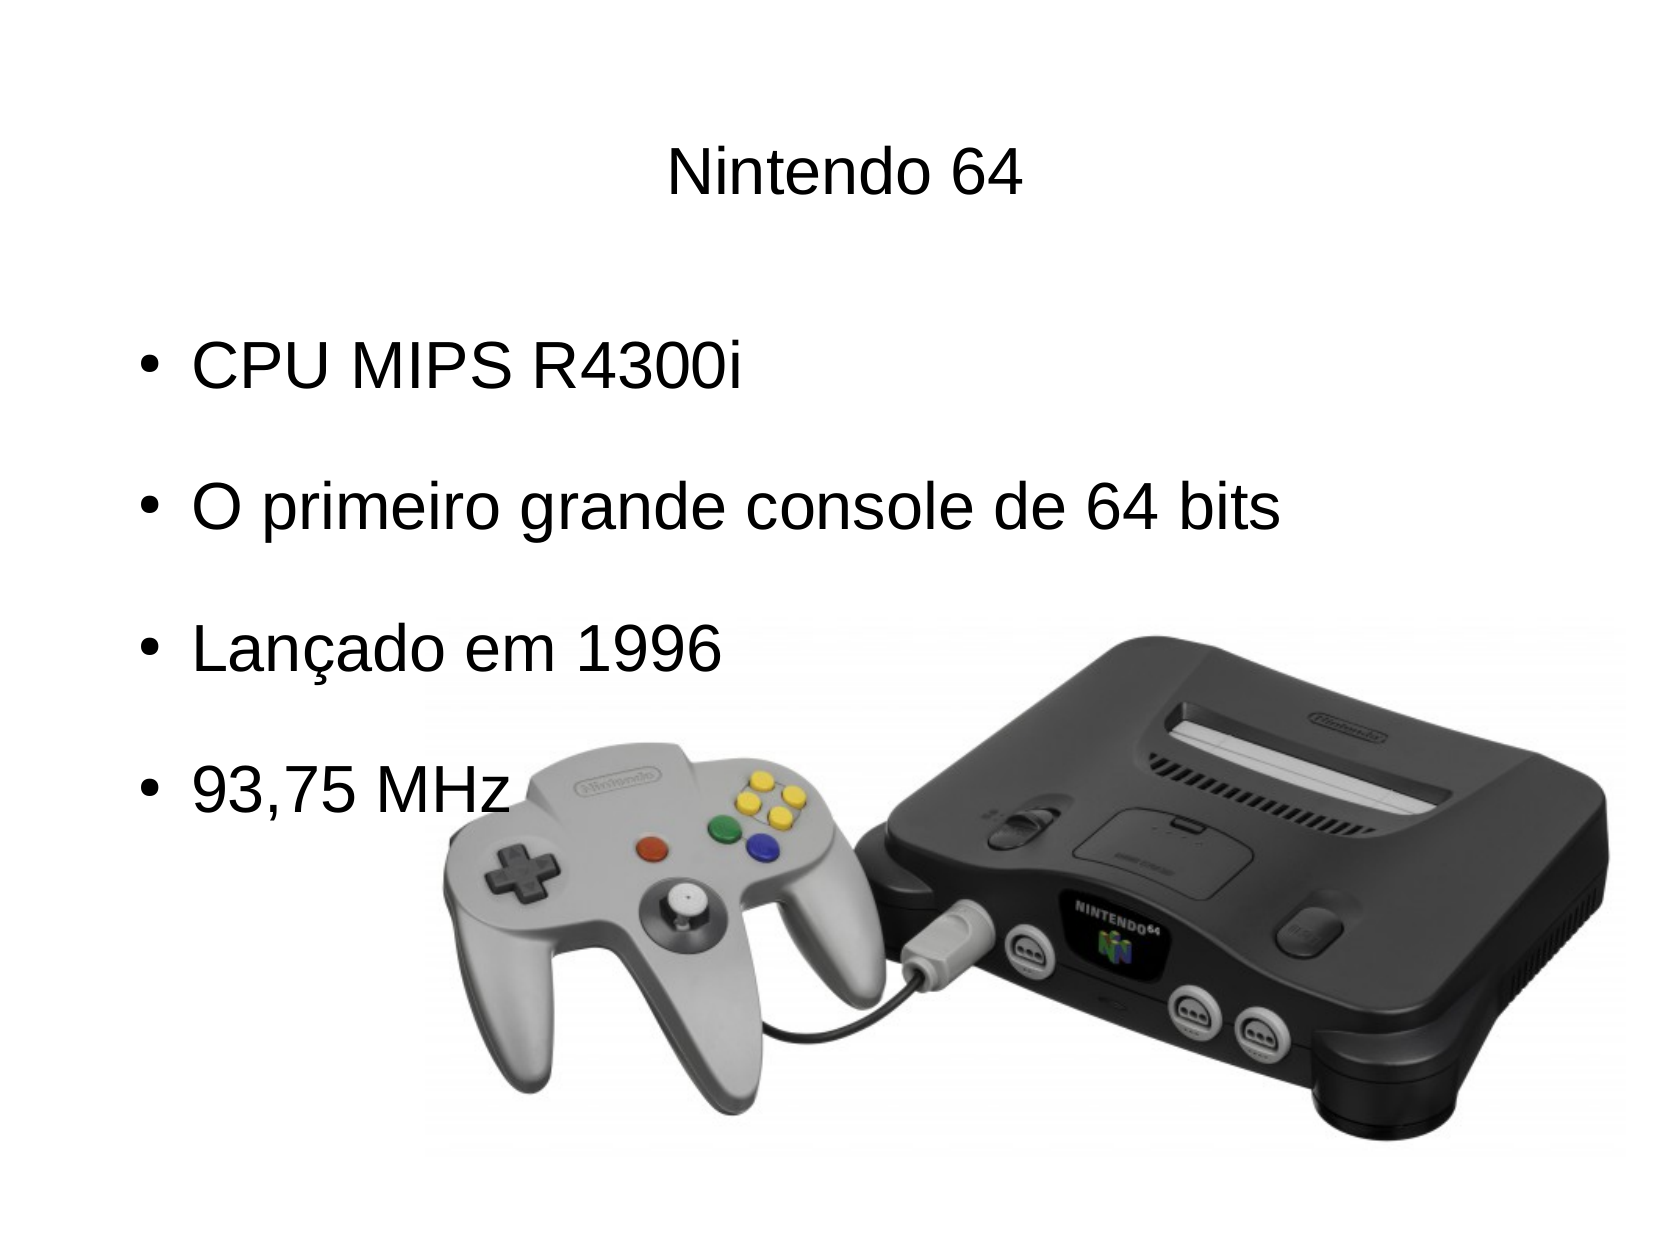

# Nintendo 64
CPU MIPS R4300i
O primeiro grande console de 64 bits
Lançado em 1996
93,75 MHz